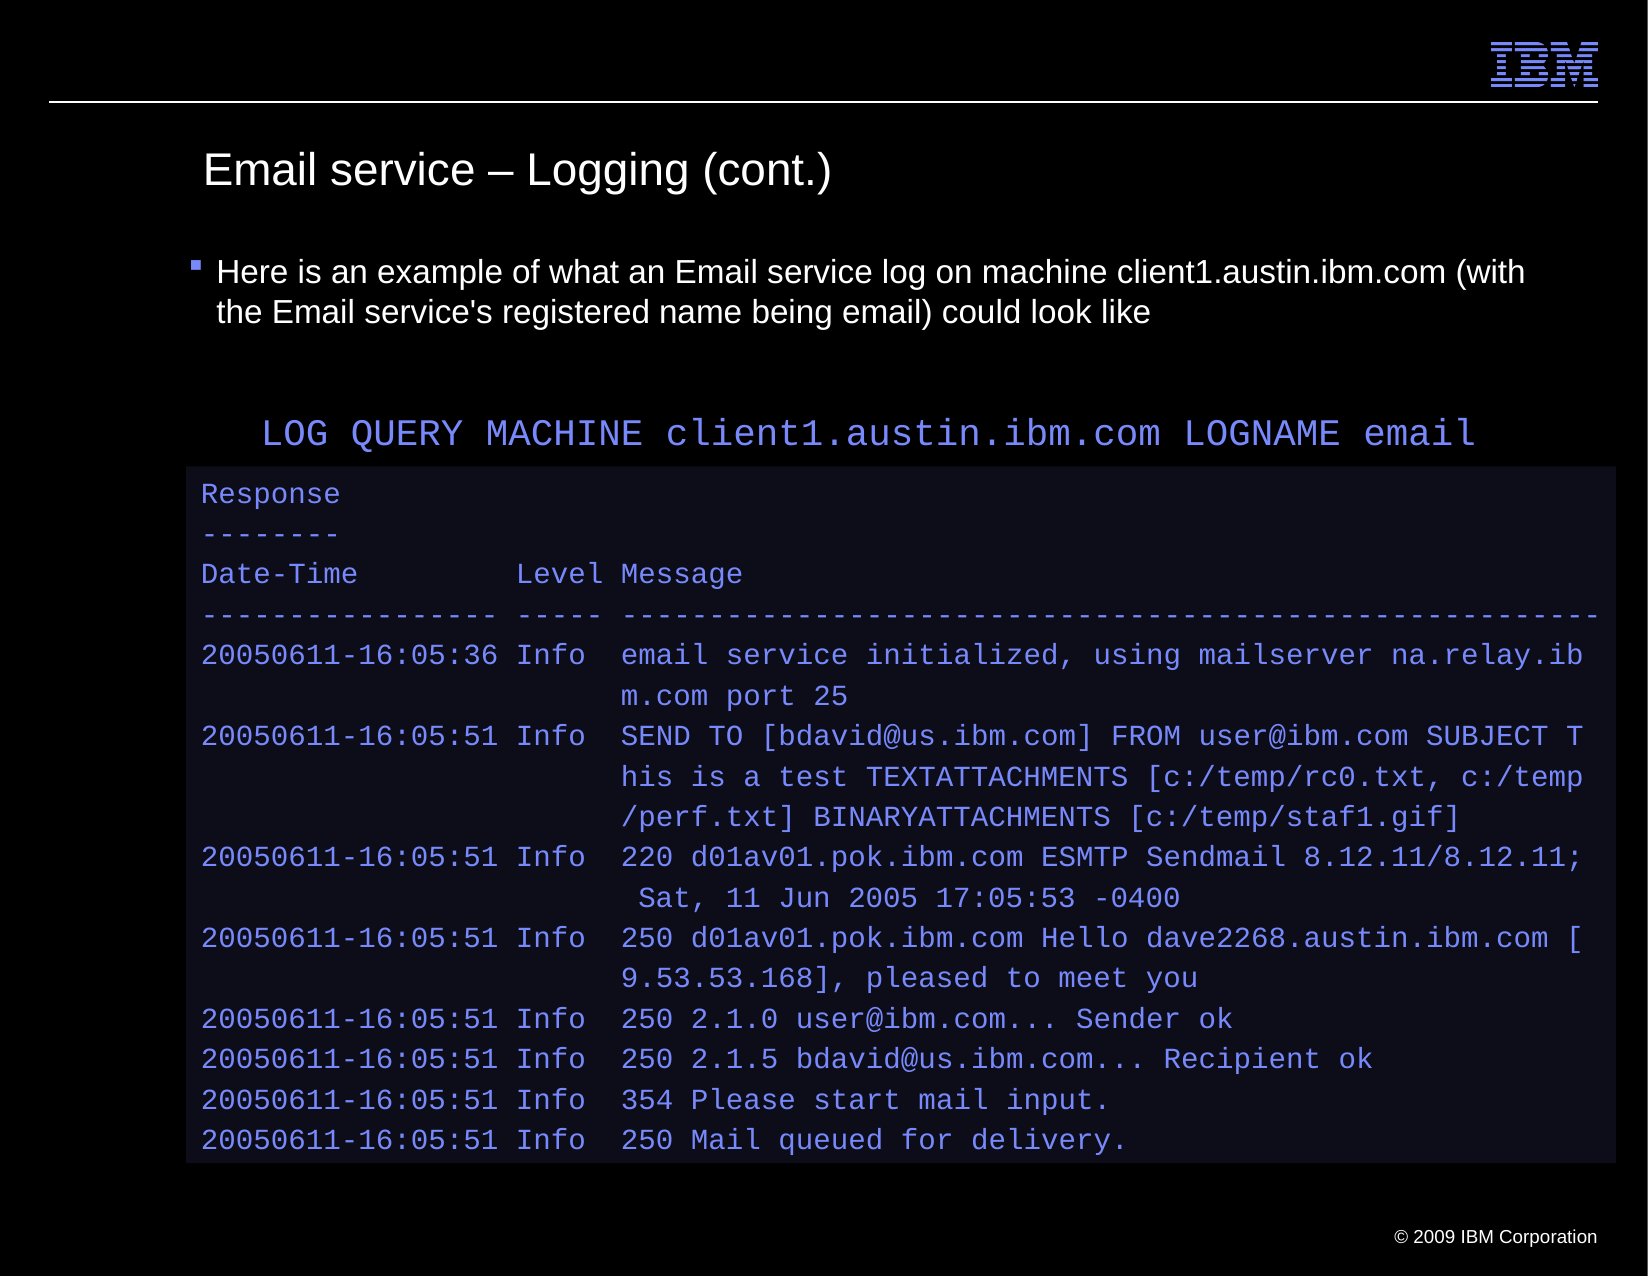

# Email service – Logging (cont.)
Here is an example of what an Email service log on machine client1.austin.ibm.com (with the Email service's registered name being email) could look like
LOG QUERY MACHINE client1.austin.ibm.com LOGNAME email
Response
--------
Date-Time Level Message
----------------- ----- --------------------------------------------------------
20050611-16:05:36 Info email service initialized, using mailserver na.relay.ib
 m.com port 25
20050611-16:05:51 Info SEND TO [bdavid@us.ibm.com] FROM user@ibm.com SUBJECT T
 his is a test TEXTATTACHMENTS [c:/temp/rc0.txt, c:/temp
 /perf.txt] BINARYATTACHMENTS [c:/temp/staf1.gif]
20050611-16:05:51 Info 220 d01av01.pok.ibm.com ESMTP Sendmail 8.12.11/8.12.11;
 Sat, 11 Jun 2005 17:05:53 -0400
20050611-16:05:51 Info 250 d01av01.pok.ibm.com Hello dave2268.austin.ibm.com [
 9.53.53.168], pleased to meet you
20050611-16:05:51 Info 250 2.1.0 user@ibm.com... Sender ok
20050611-16:05:51 Info 250 2.1.5 bdavid@us.ibm.com... Recipient ok
20050611-16:05:51 Info 354 Please start mail input.
20050611-16:05:51 Info 250 Mail queued for delivery.